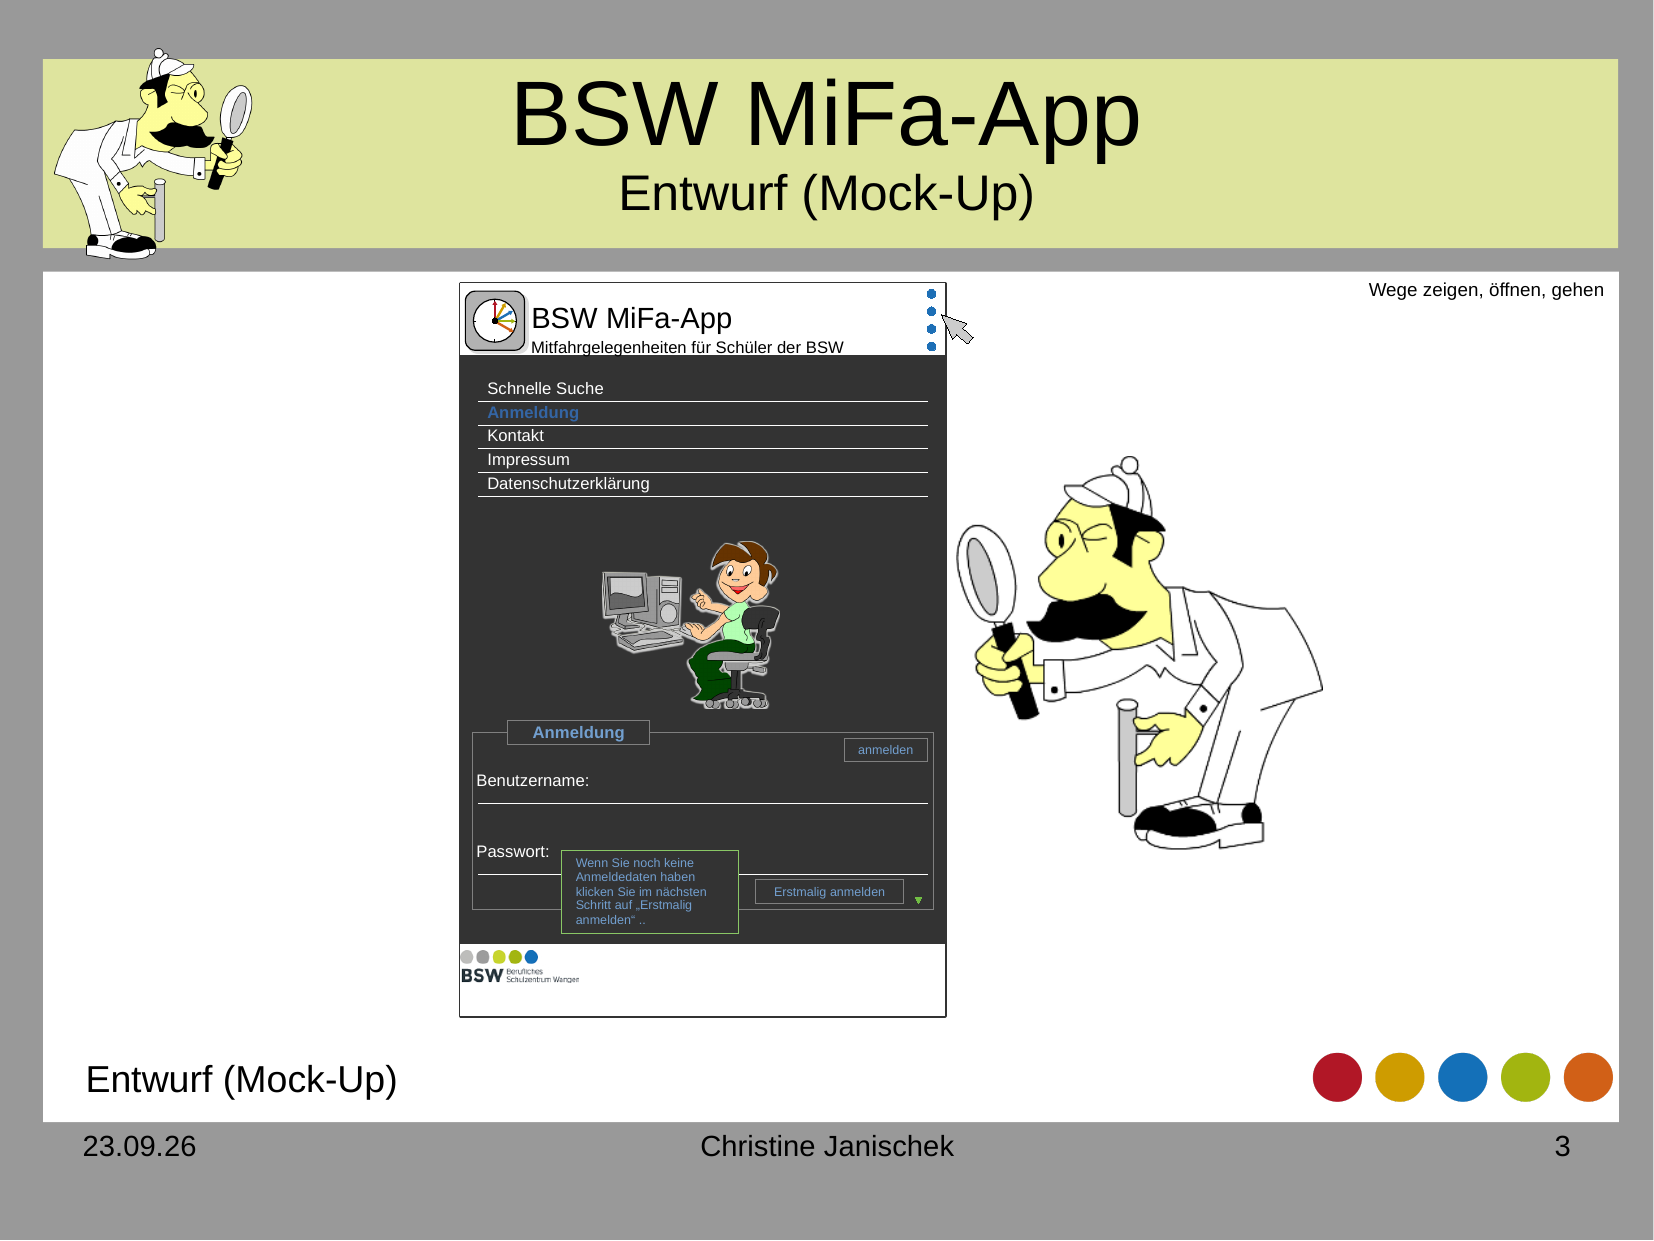

# BSW MiFa-App Entwurf (Mock-Up)
BSW MiFa-App
Mitfahrgelegenheiten für Schüler der BSW
Schnelle Suche
Anmeldung
Kontakt
Impressum
Datenschutzerklärung
Anmeldung
anmelden
Benutzername:
Passwort:
Wenn Sie noch keine Anmeldedaten haben klicken Sie im nächsten Schritt auf „Erstmalig anmelden“ ..
Erstmalig anmelden
Entwurf (Mock-Up)
Christine Janischek
3